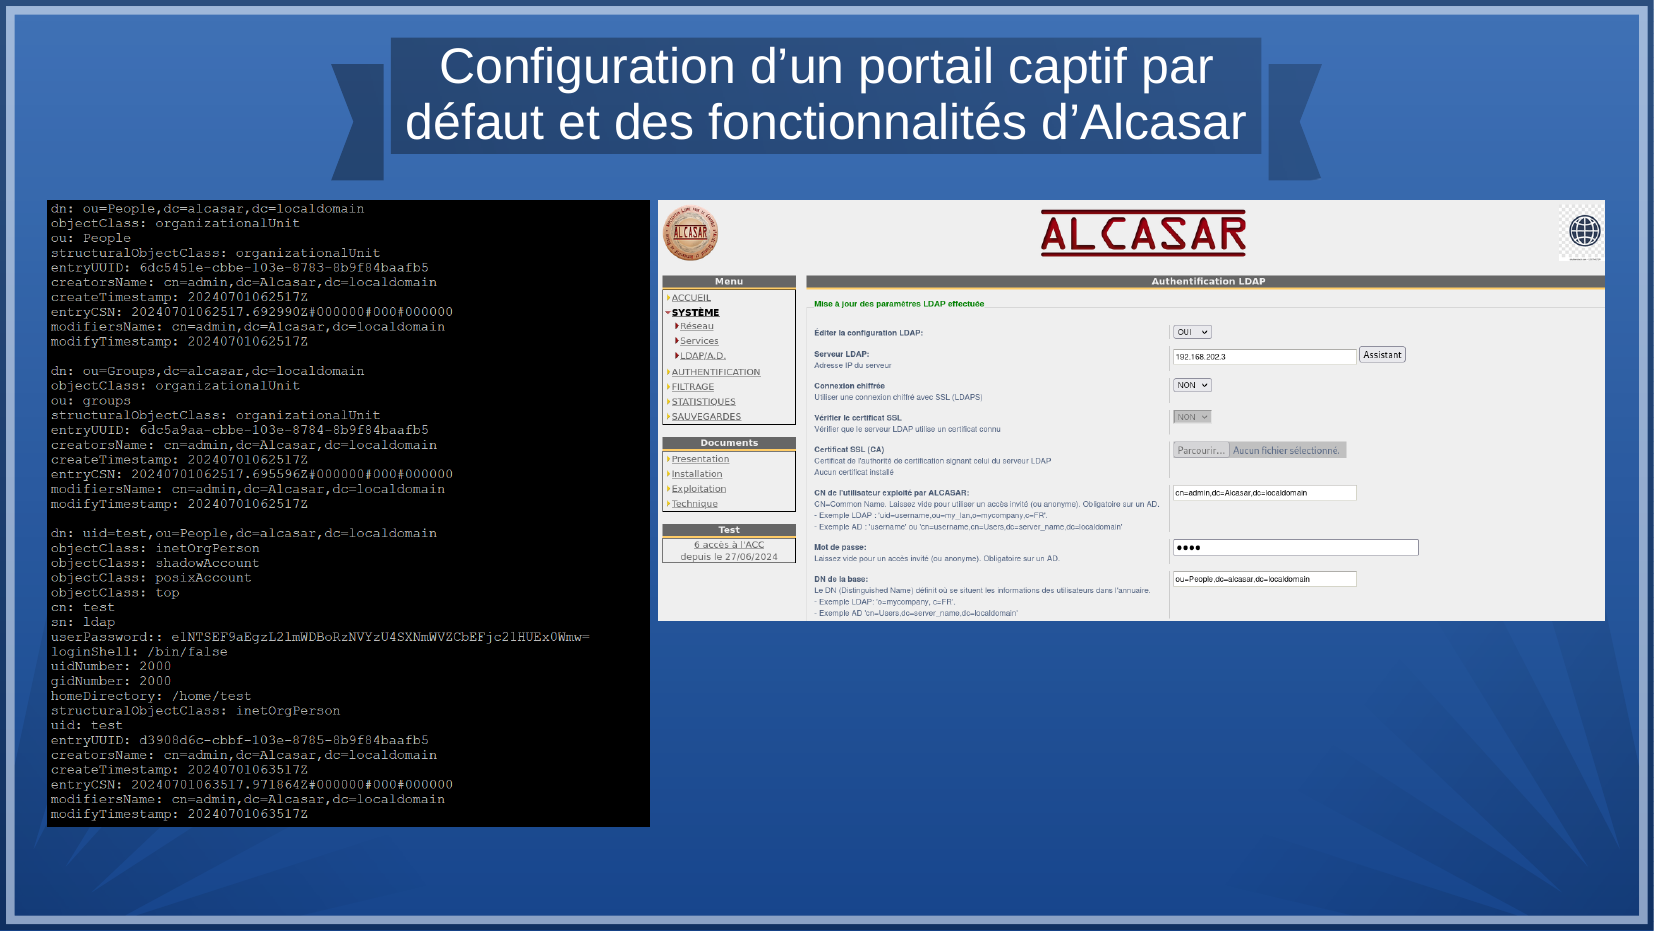

# Configuration d’un portail captif par défaut et des fonctionnalités d’Alcasar